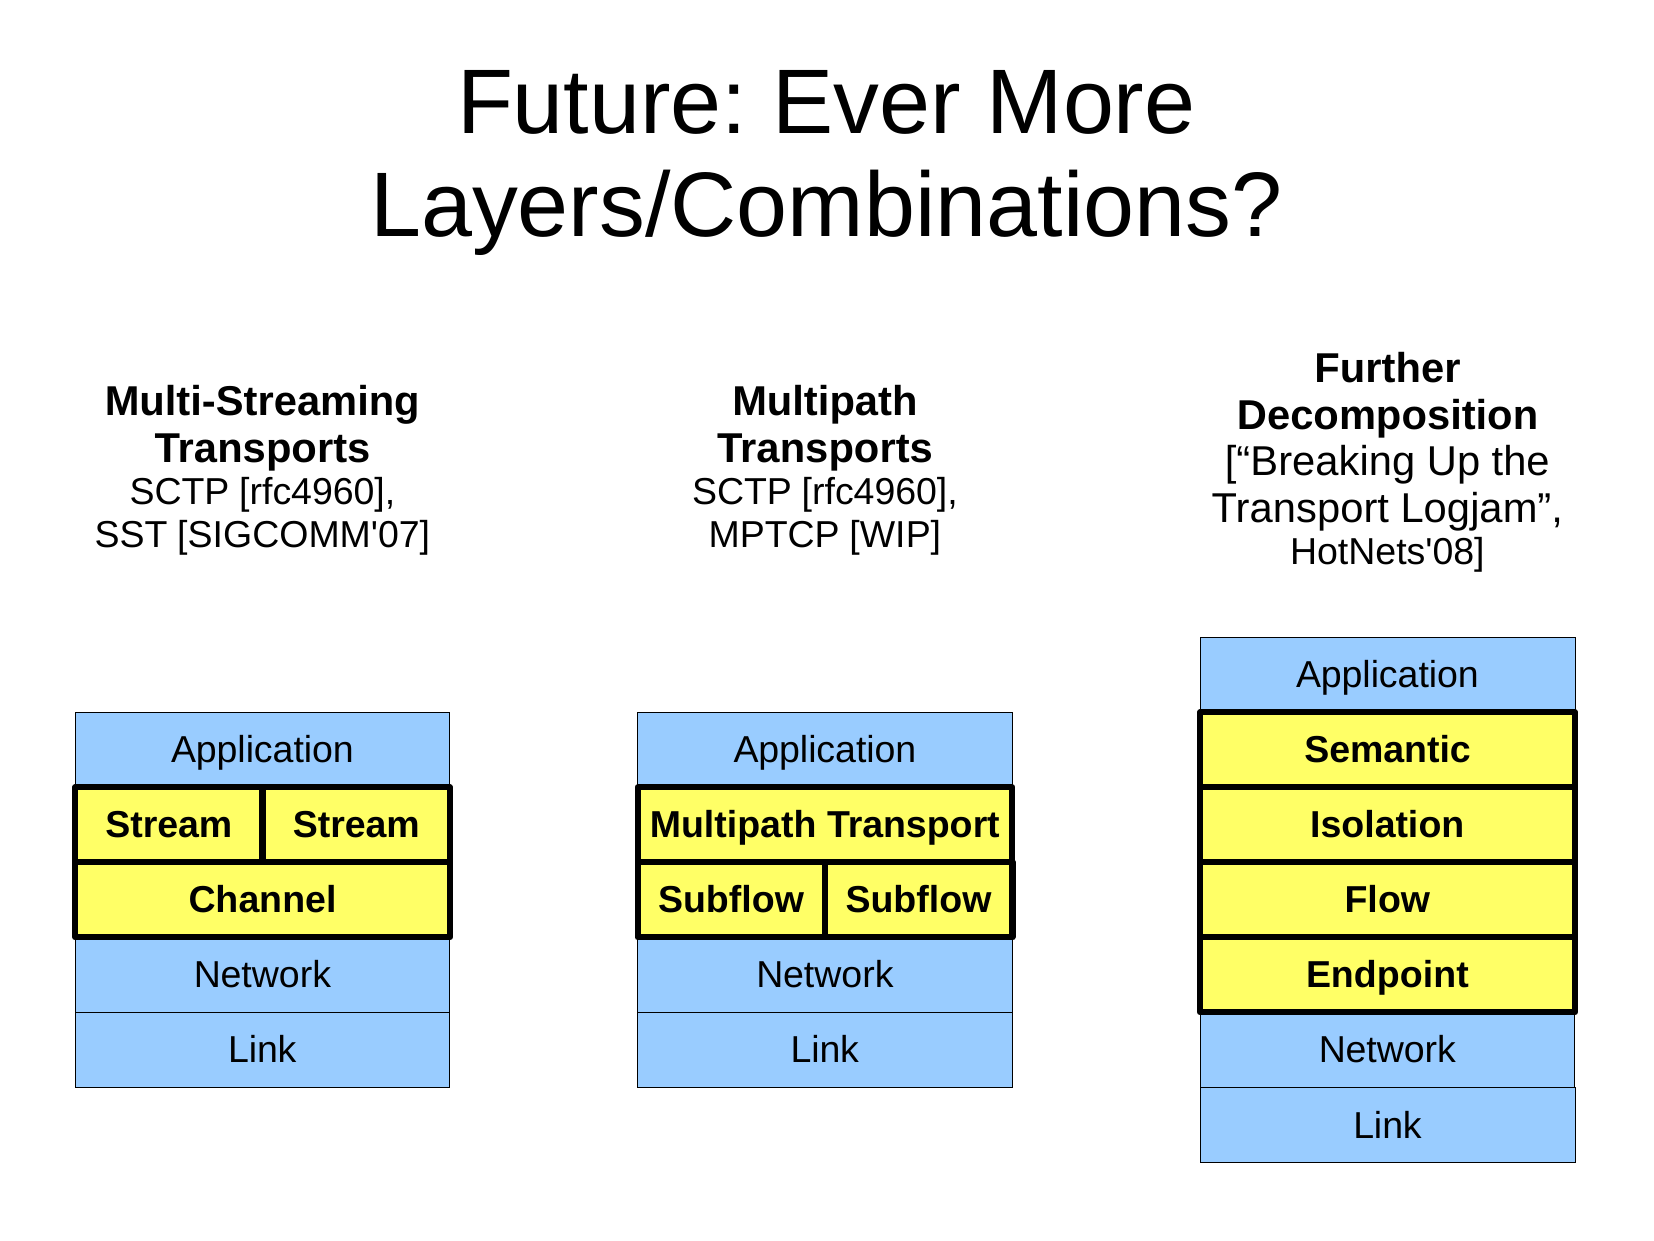

# Future: Ever More Layers/Combinations?
Further Decomposition
[“Breaking Up the Transport Logjam”,
HotNets'08]
Application
Semantic
Isolation
Flow
Endpoint
Network
Link
Multi-Streaming
Transports
SCTP [rfc4960],
SST [SIGCOMM'07]
Application
Stream
Stream
Channel
Network
Link
Multipath
Transports
SCTP [rfc4960],
MPTCP [WIP]
Application
Multipath Transport
Subflow
Subflow
Network
Link